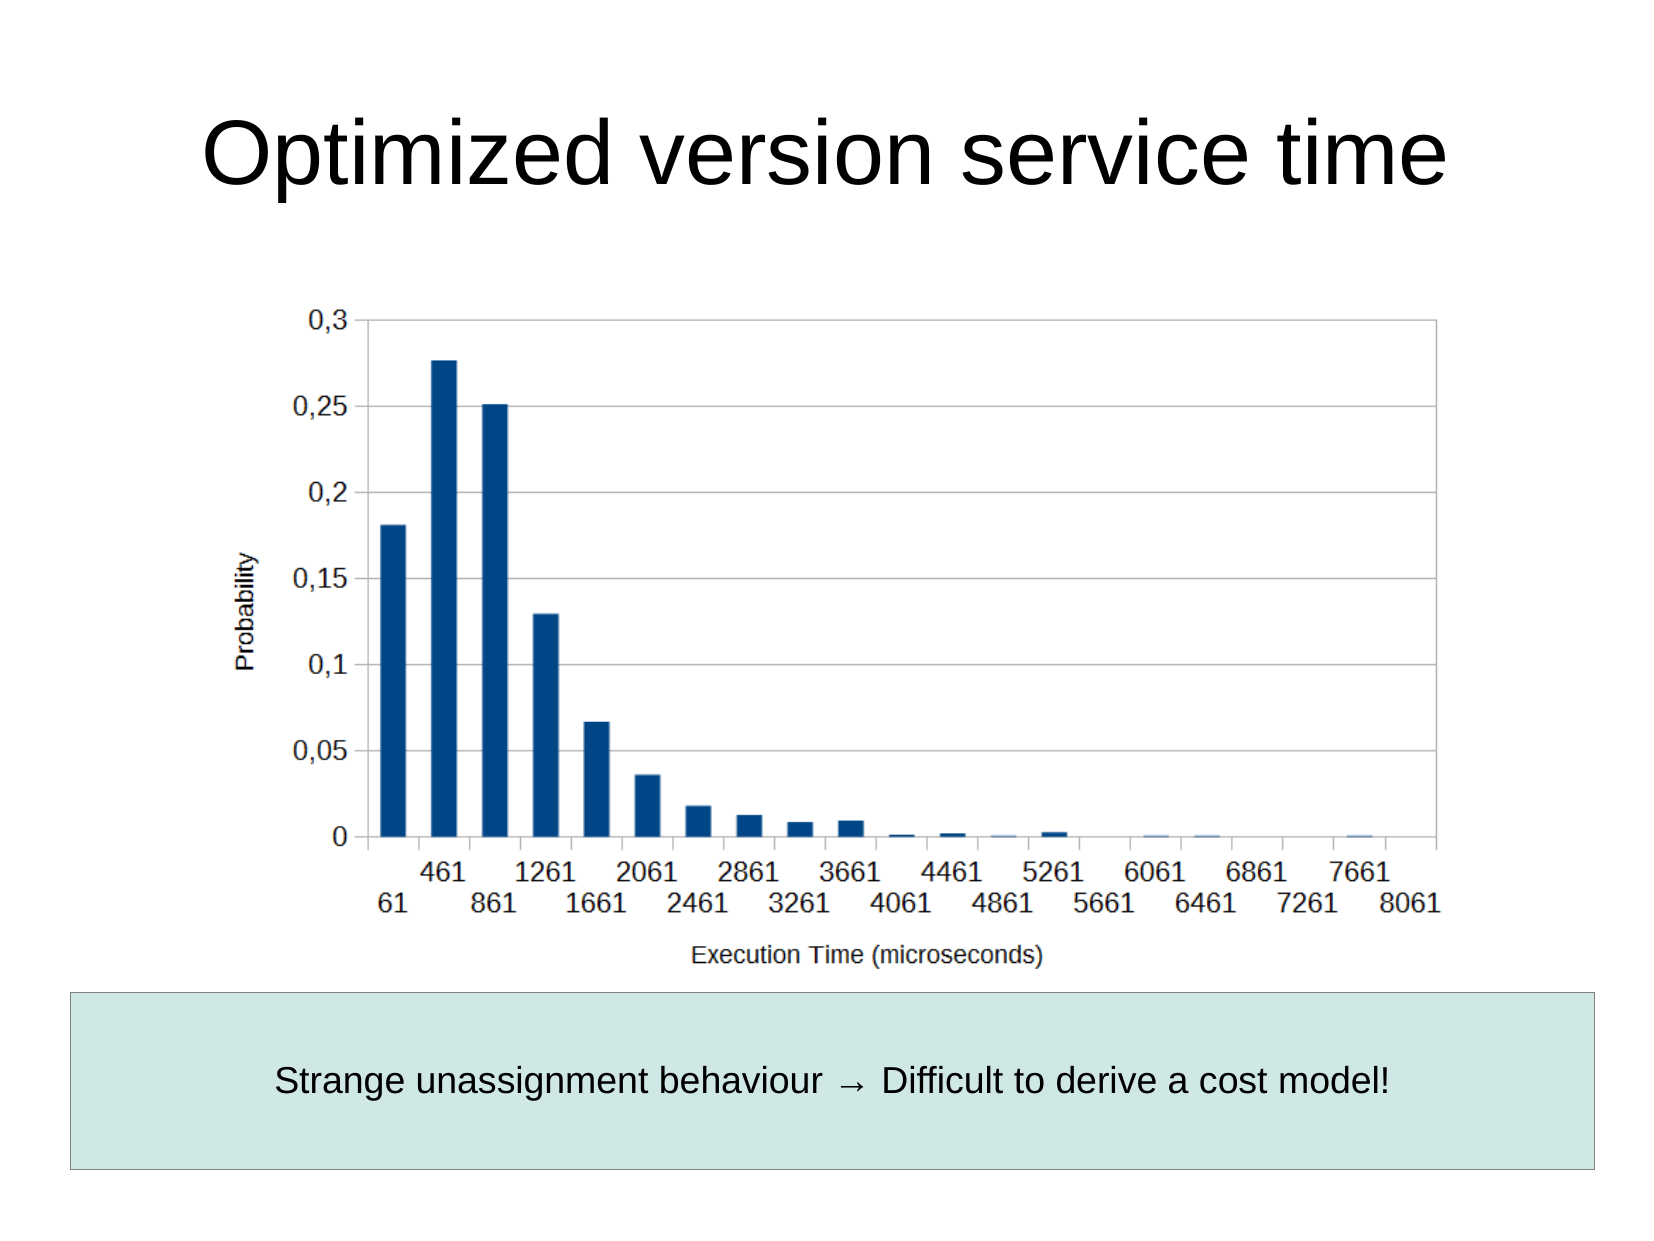

# Optimized version service time
Strange unassignment behaviour → Difficult to derive a cost model!